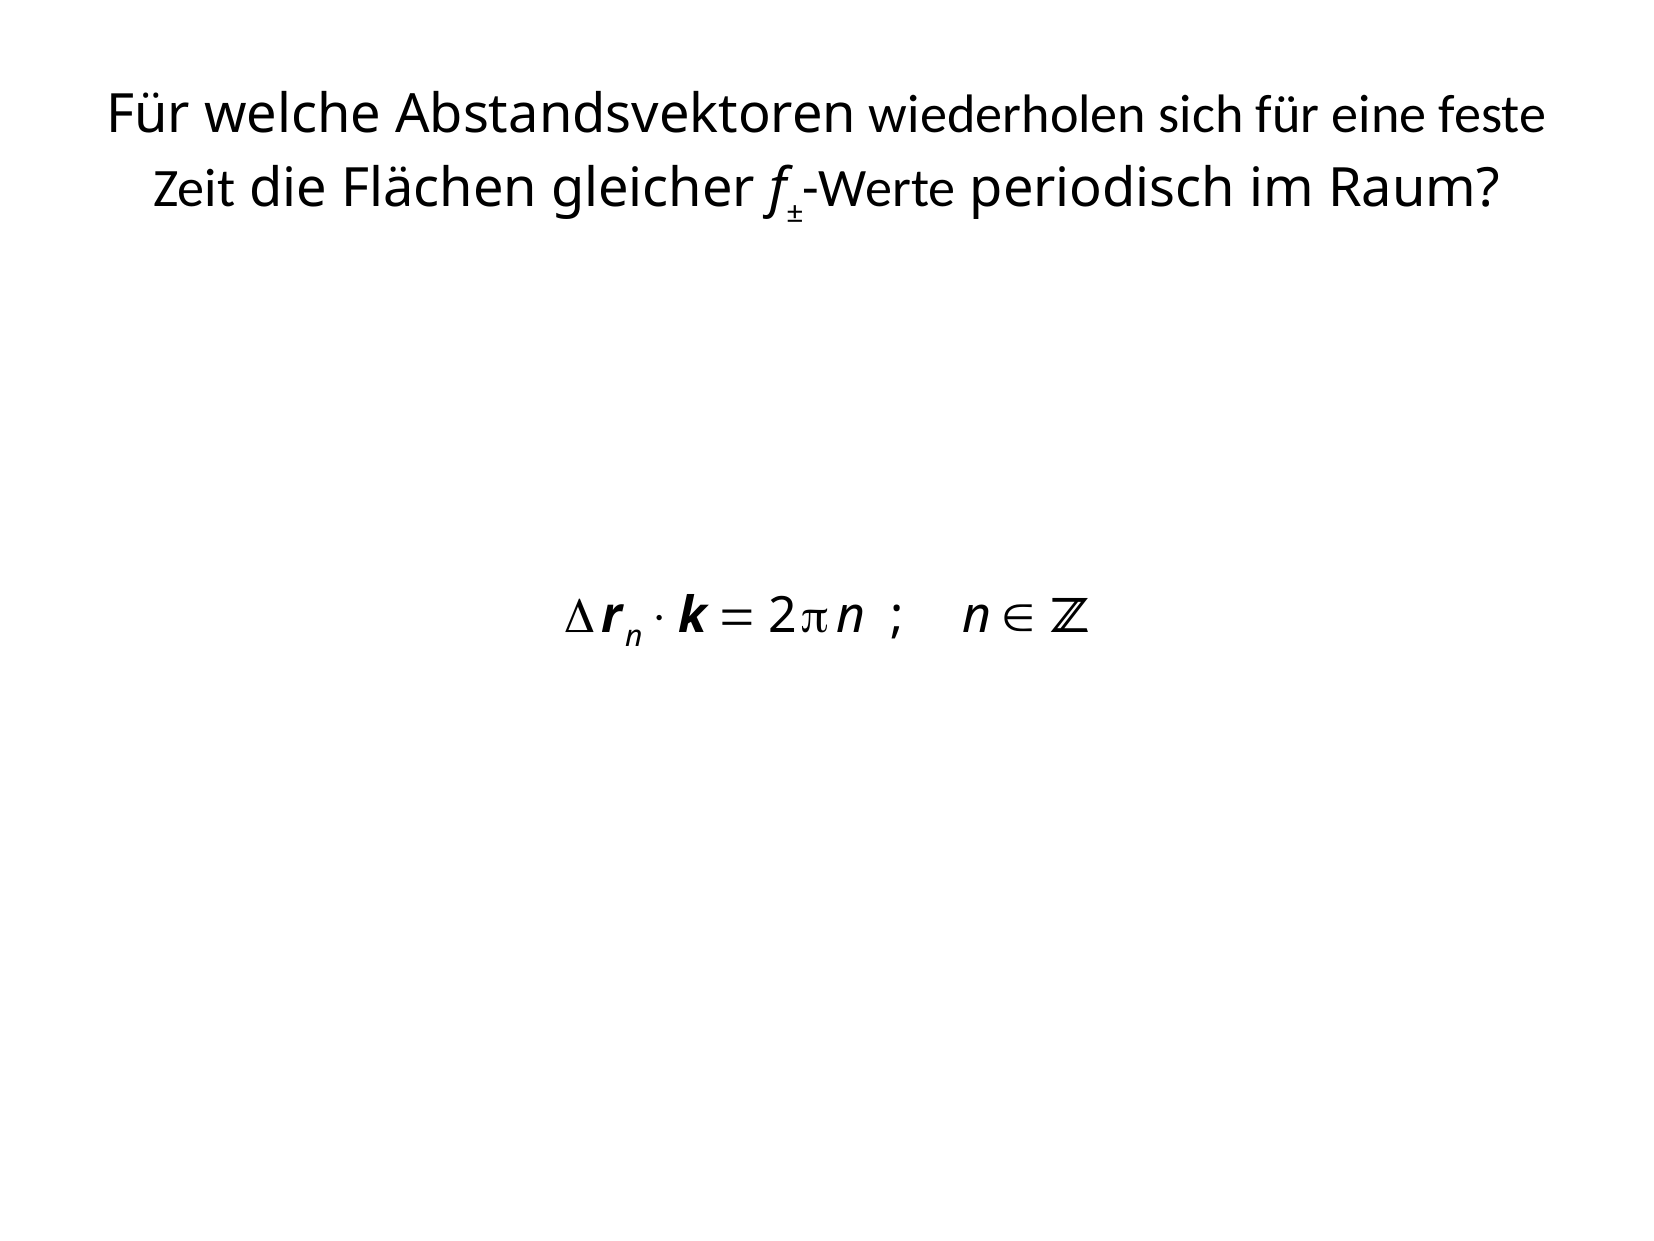

# Für welche Abstandsvektoren wiederholen sich für eine feste Zeit die Flächen gleicher f±-Werte periodisch im Raum?